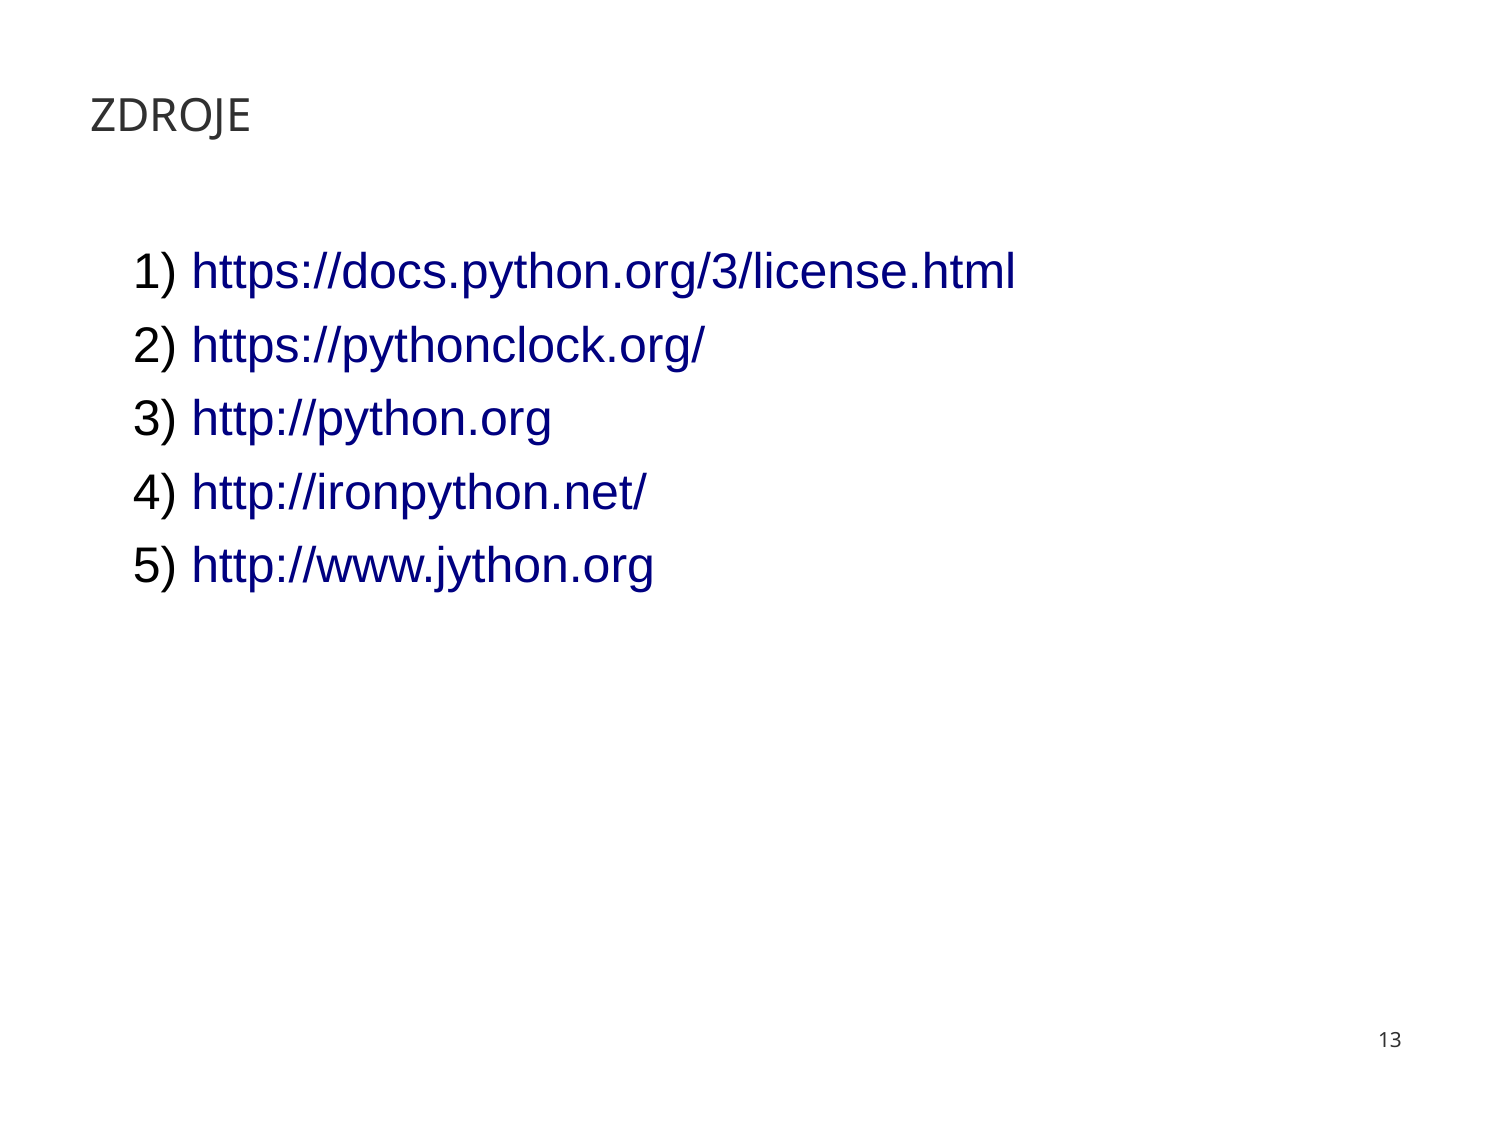

# Zdroje
 https://docs.python.org/3/license.html
 https://pythonclock.org/
 http://python.org
 http://ironpython.net/
 http://www.jython.org